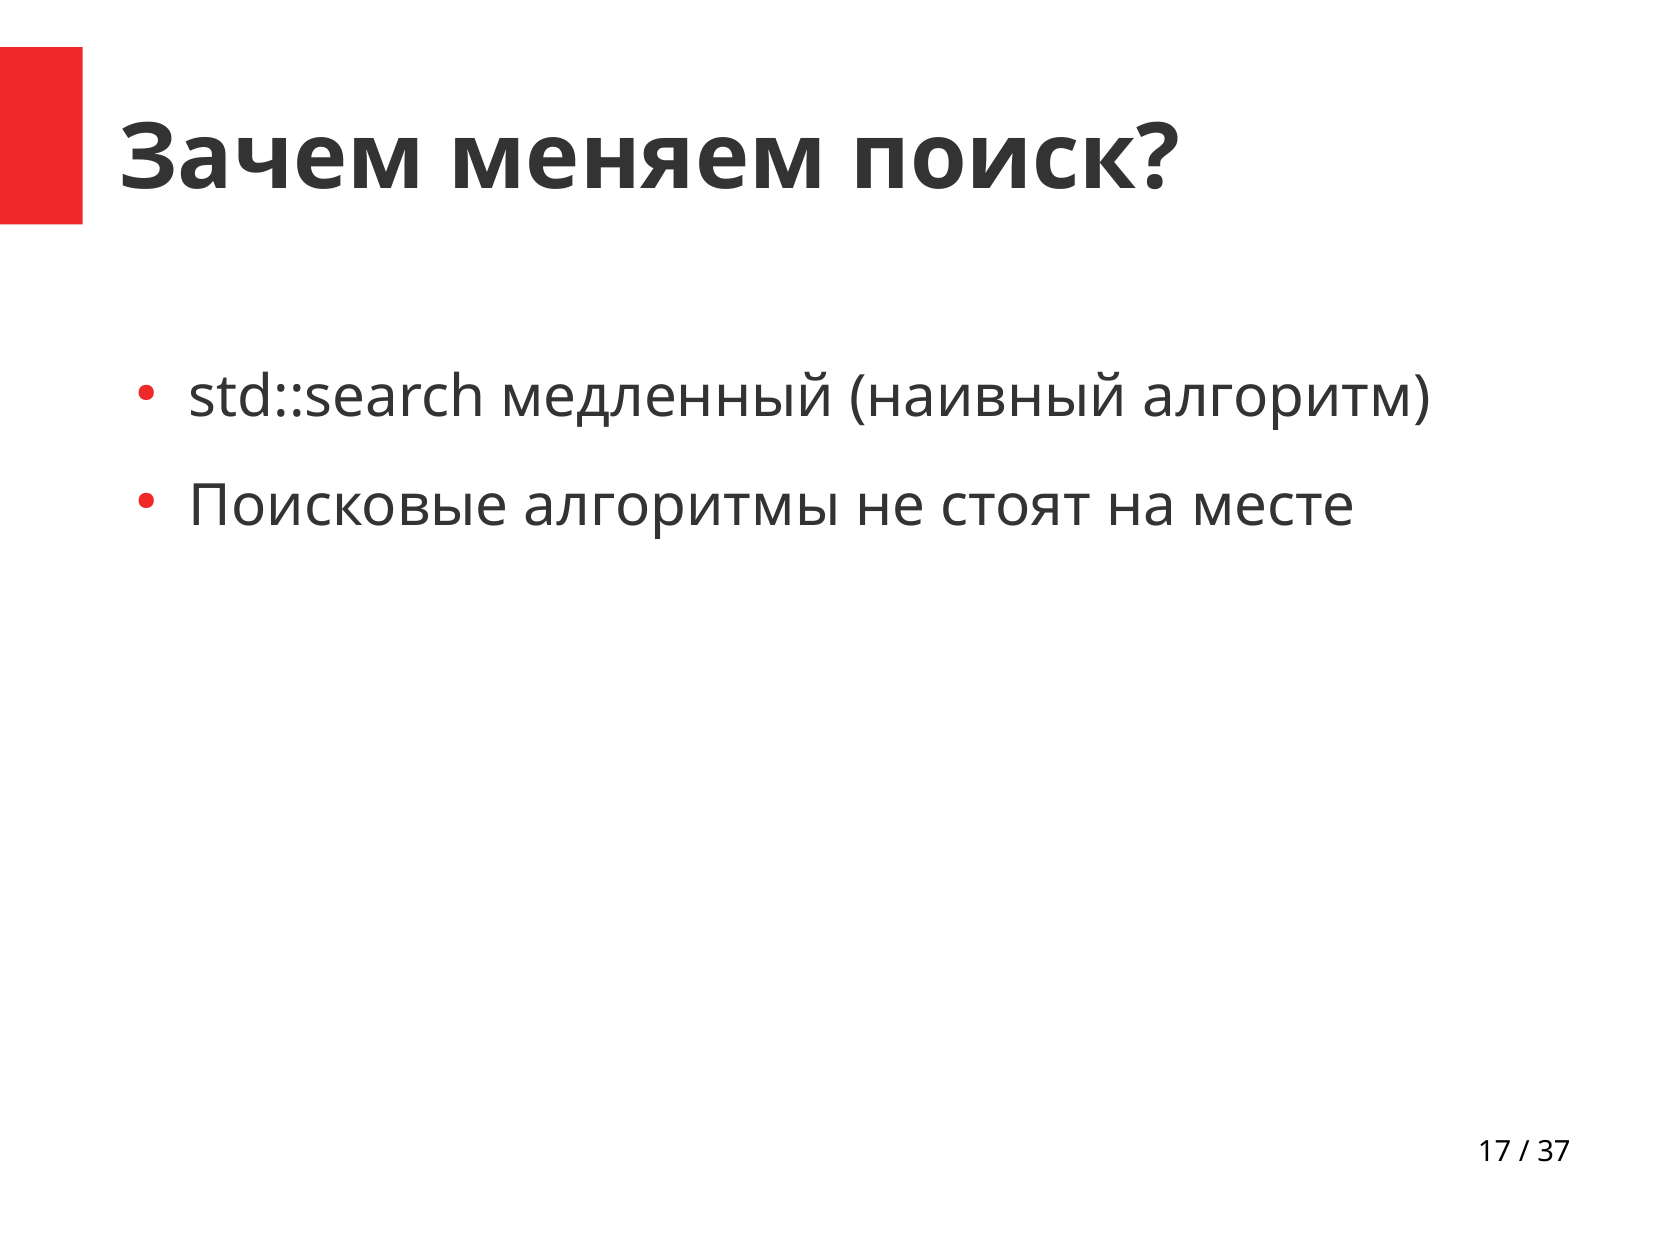

# Зачем меняем поиск?
std::search медленный (наивный алгоритм)
Поисковые алгоритмы не стоят на месте
17